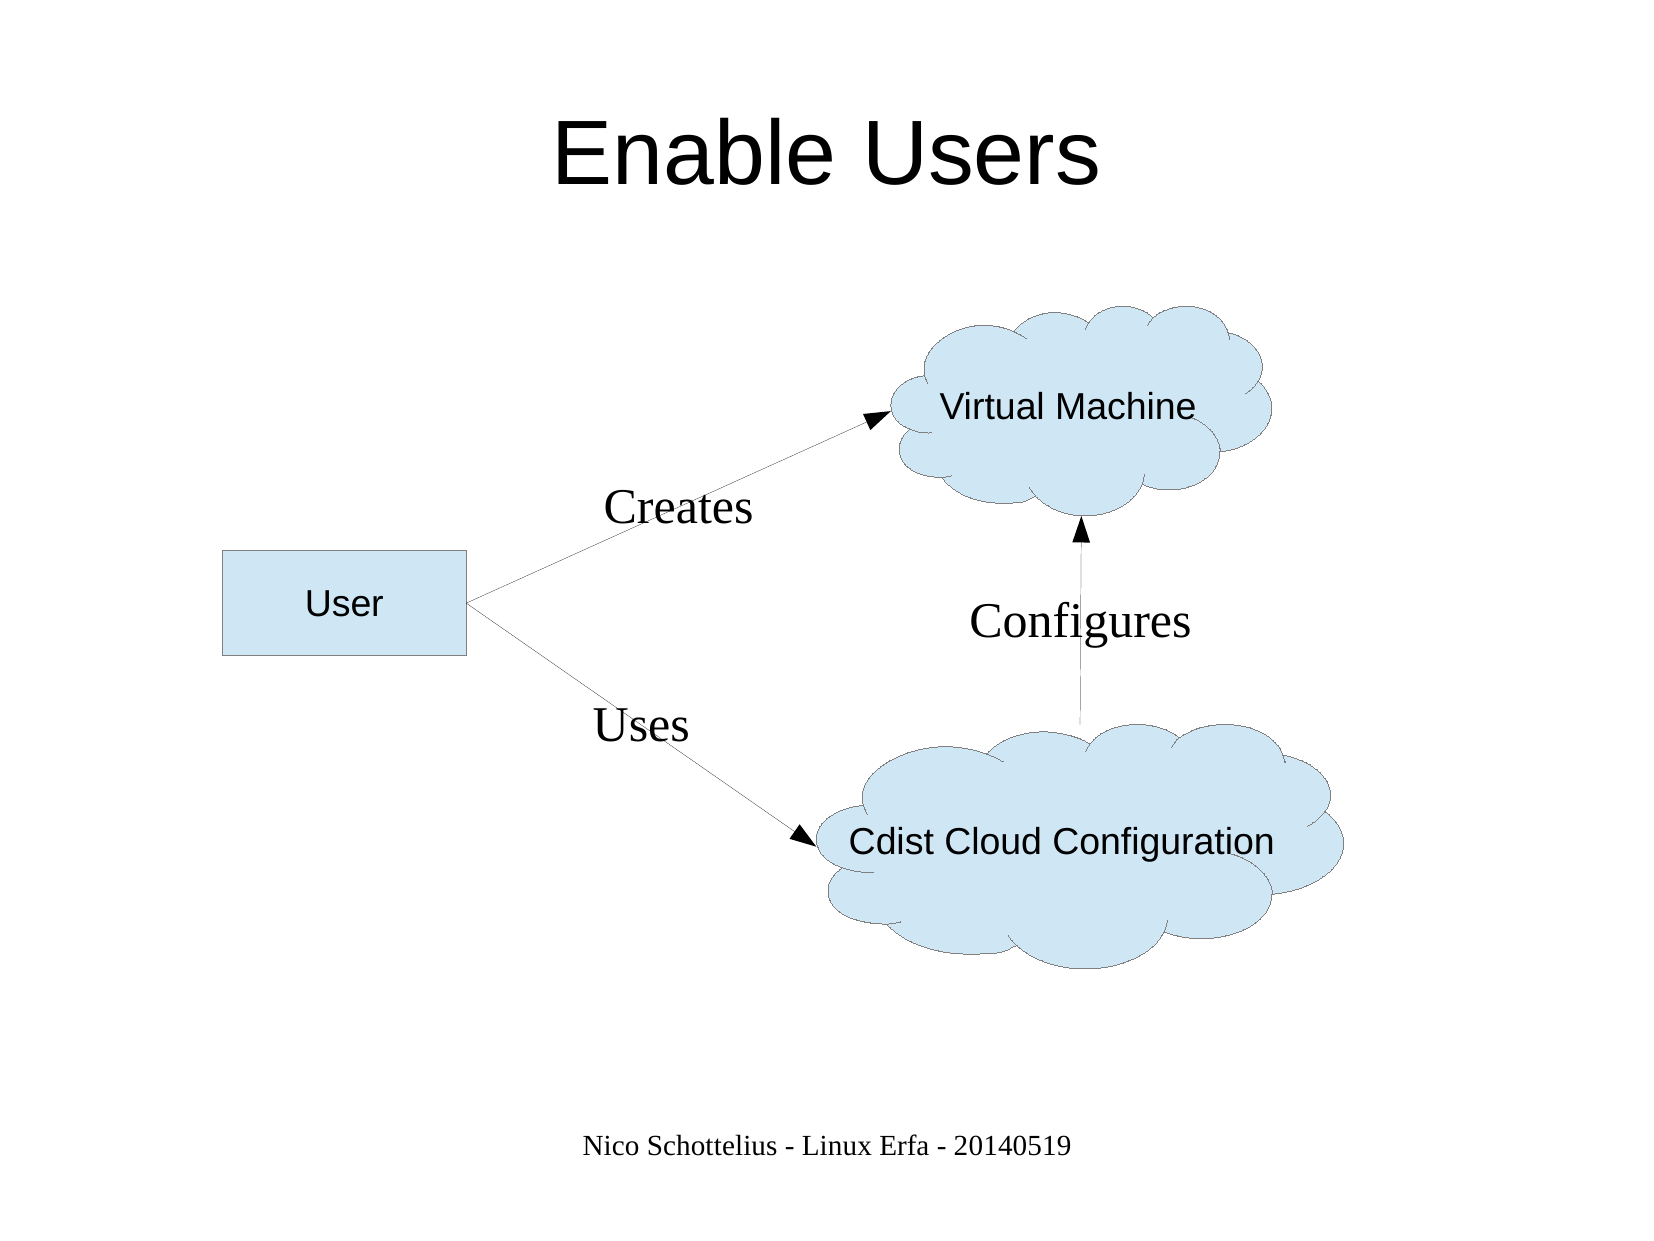

# Enable Users
Virtual Machine
User
Cdist Cloud Configuration
Nico Schottelius - Linux Erfa - 20140519